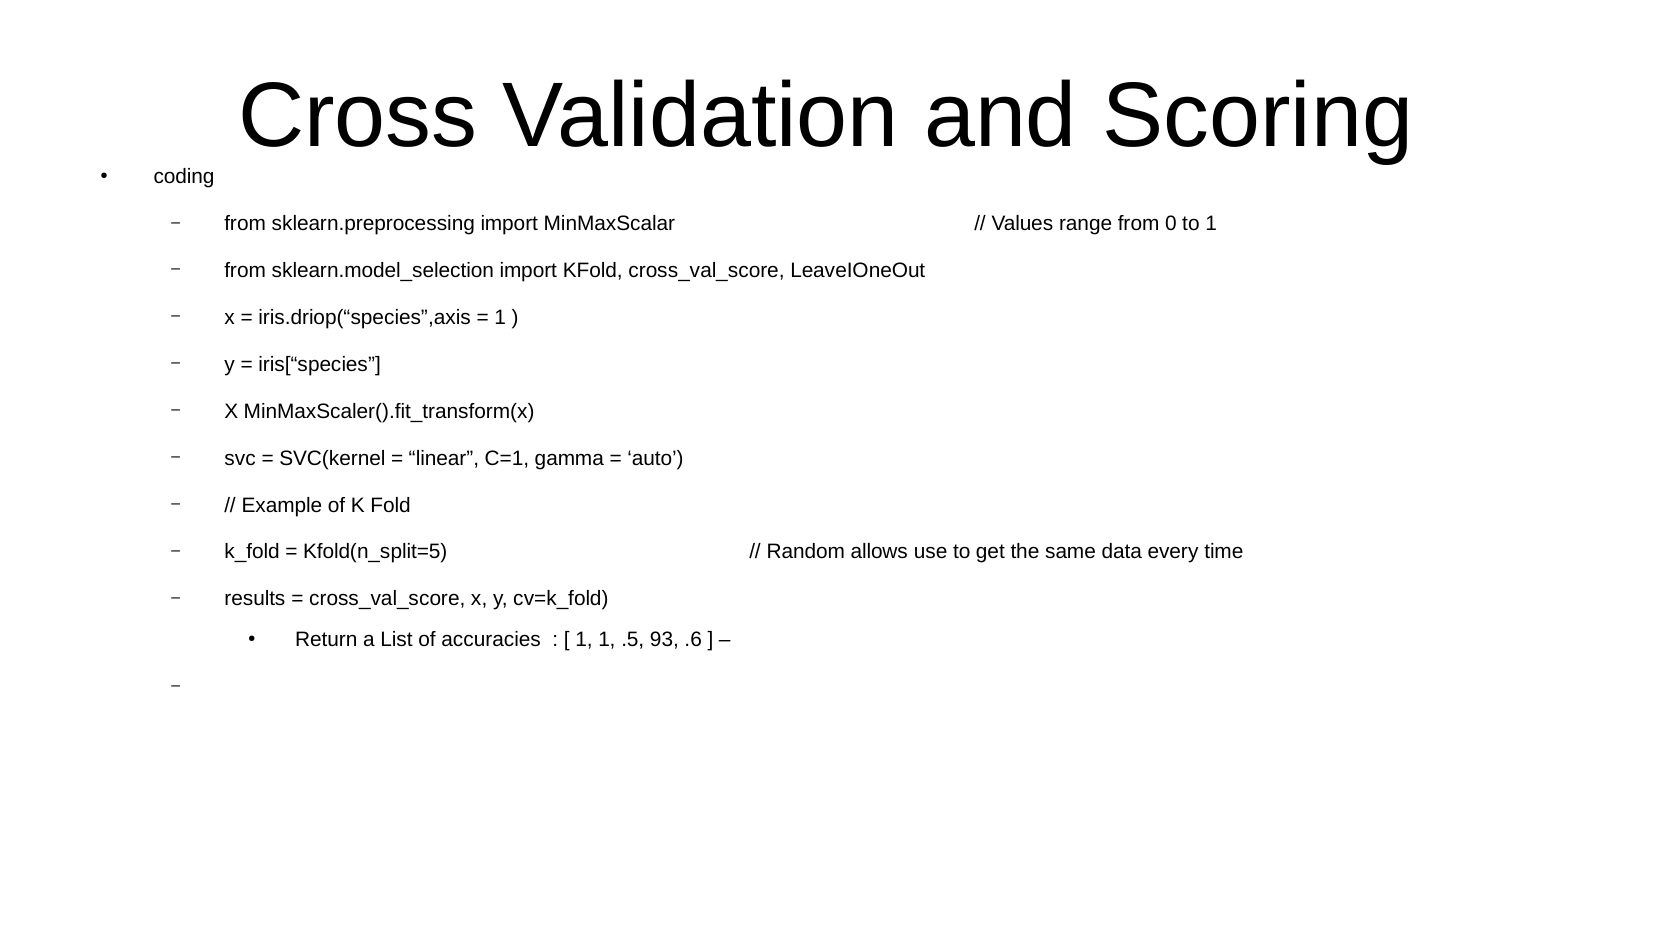

# Cross Validation and Scoring
coding
from sklearn.preprocessing import MinMaxScalar				// Values range from 0 to 1
from sklearn.model_selection import KFold, cross_val_score, LeaveIOneOut
x = iris.driop(“species”,axis = 1 )
y = iris[“species”]
X MinMaxScaler().fit_transform(x)
svc = SVC(kernel = “linear”, C=1, gamma = ‘auto’)
// Example of K Fold
k_fold = Kfold(n_split=5) 				// Random allows use to get the same data every time
results = cross_val_score, x, y, cv=k_fold)
Return a List of accuracies : [ 1, 1, .5, 93, .6 ] –